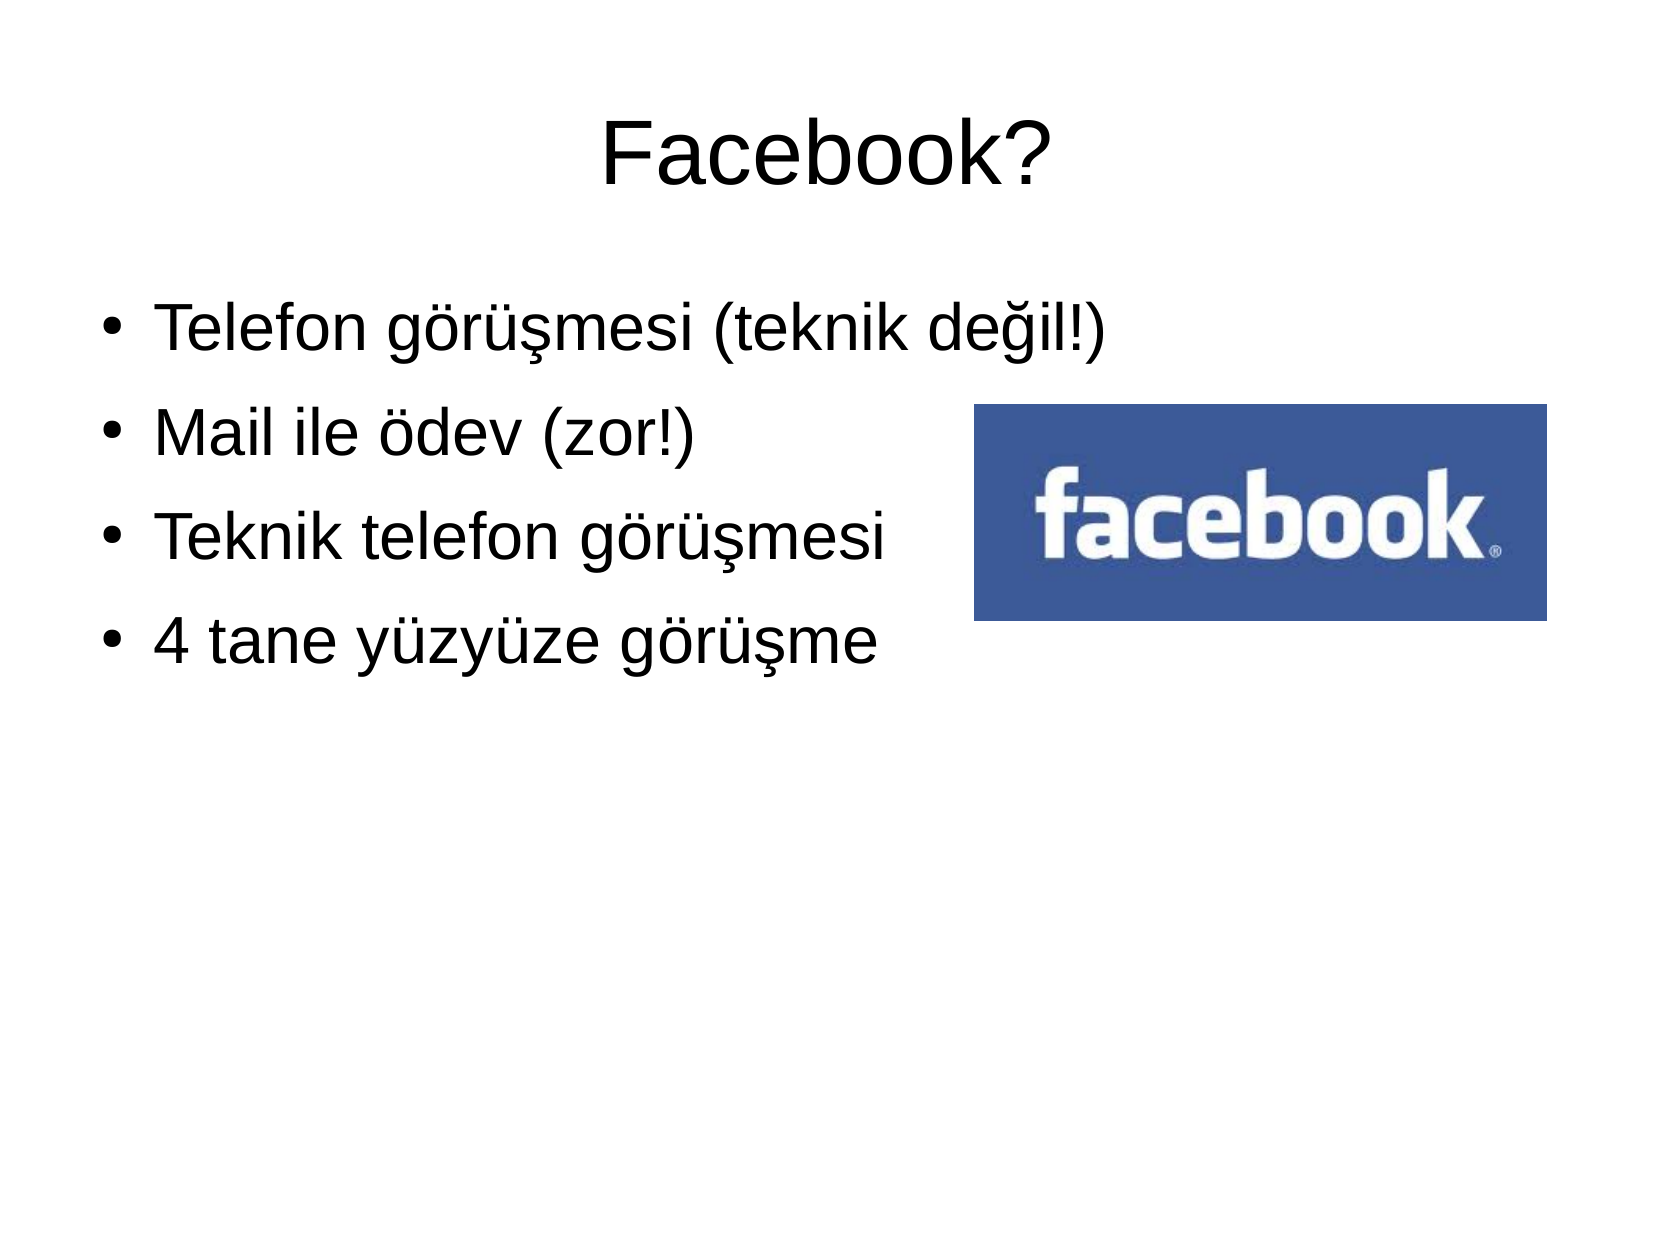

# Facebook?
Telefon görüşmesi (teknik değil!)
Mail ile ödev (zor!)
Teknik telefon görüşmesi
4 tane yüzyüze görüşme